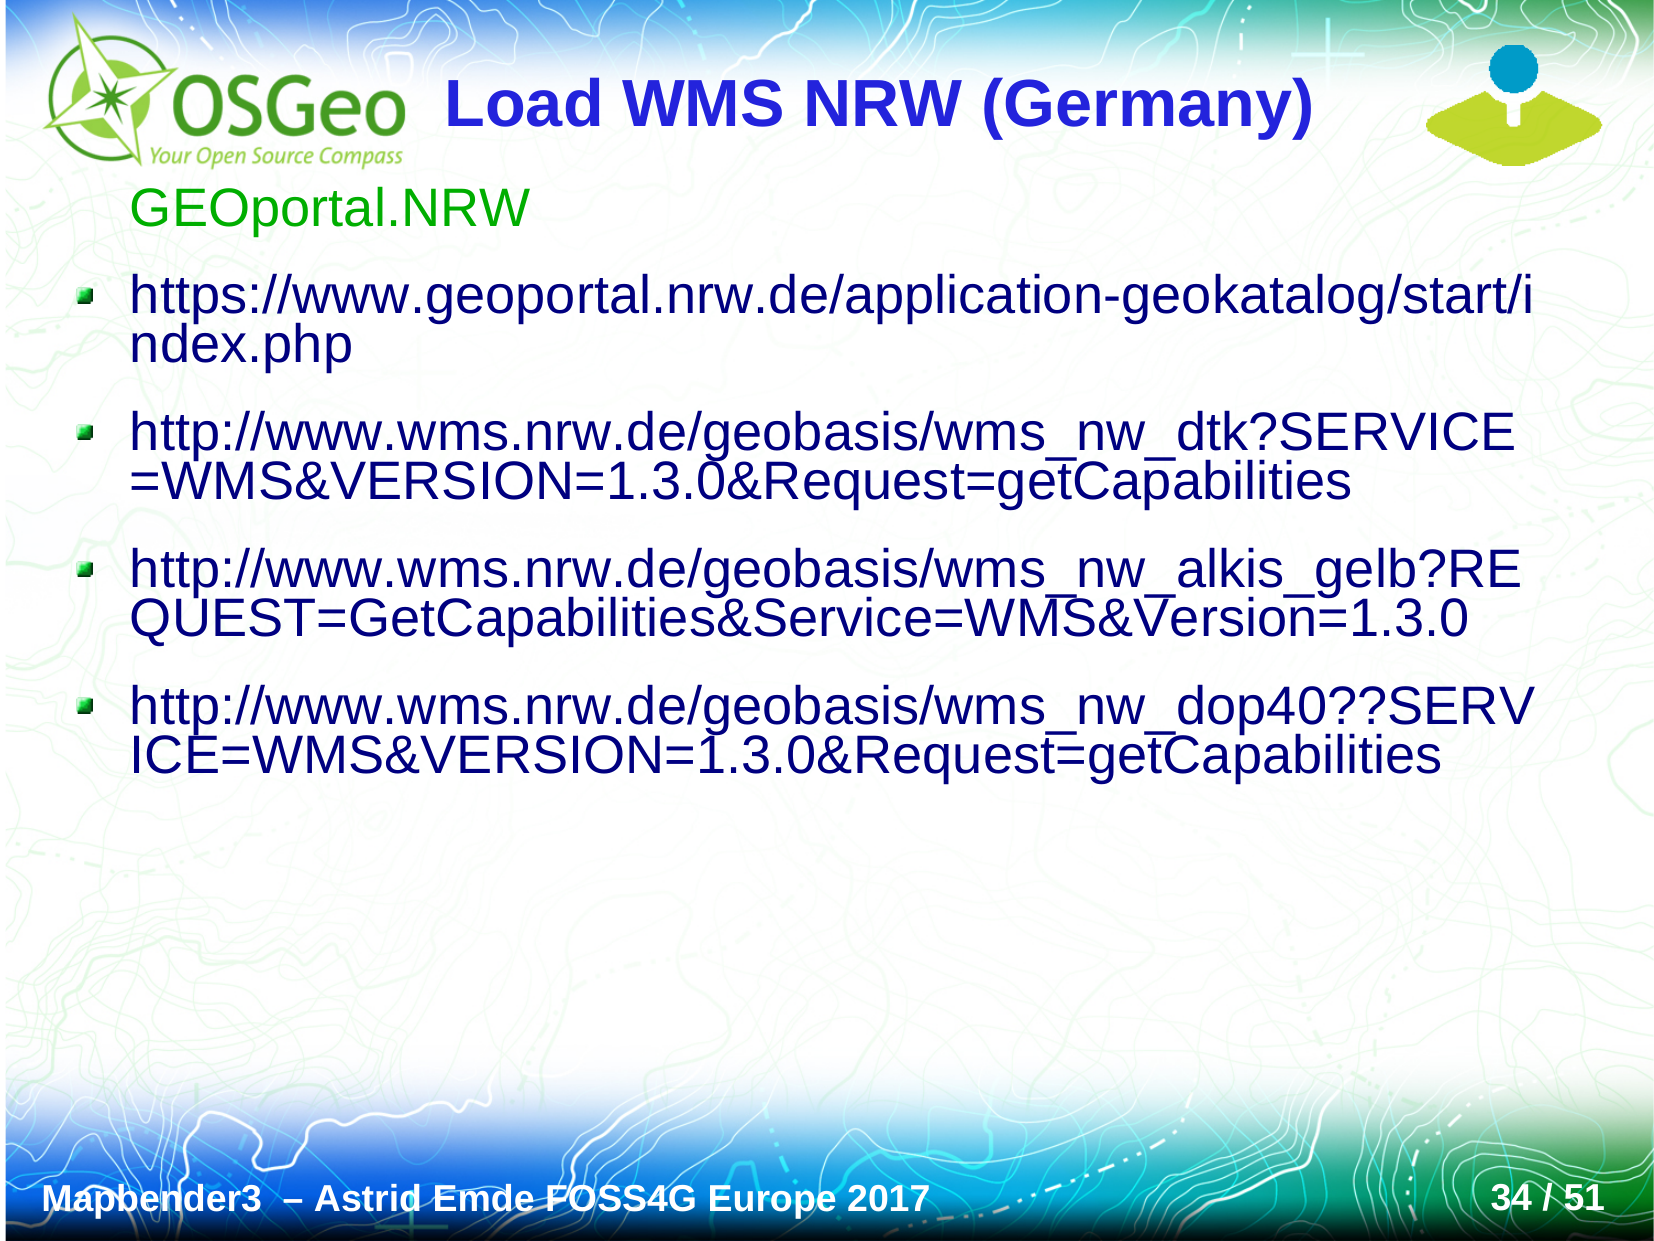

# Load WMS NRW (Germany)
GEOportal.NRW
https://www.geoportal.nrw.de/application-geokatalog/start/index.php
http://www.wms.nrw.de/geobasis/wms_nw_dtk?SERVICE=WMS&VERSION=1.3.0&Request=getCapabilities
http://www.wms.nrw.de/geobasis/wms_nw_alkis_gelb?REQUEST=GetCapabilities&Service=WMS&Version=1.3.0
http://www.wms.nrw.de/geobasis/wms_nw_dop40??SERVICE=WMS&VERSION=1.3.0&Request=getCapabilities